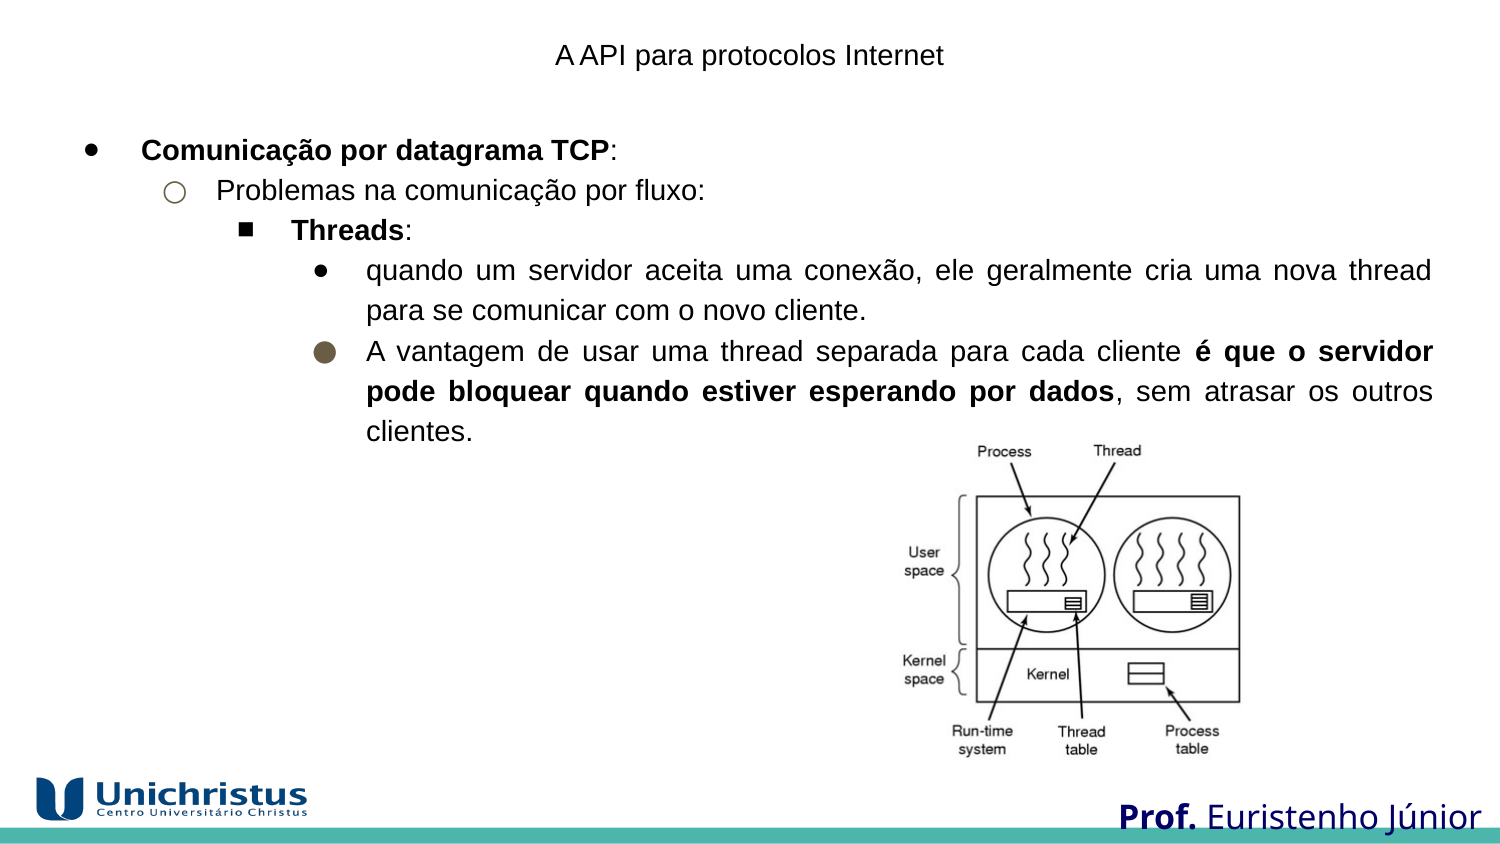

# A API para protocolos Internet
Comunicação por datagrama TCP:
Problemas na comunicação por fluxo:
Threads:
quando um servidor aceita uma conexão, ele geralmente cria uma nova thread para se comunicar com o novo cliente.
A vantagem de usar uma thread separada para cada cliente é que o servidor pode bloquear quando estiver esperando por dados, sem atrasar os outros clientes.